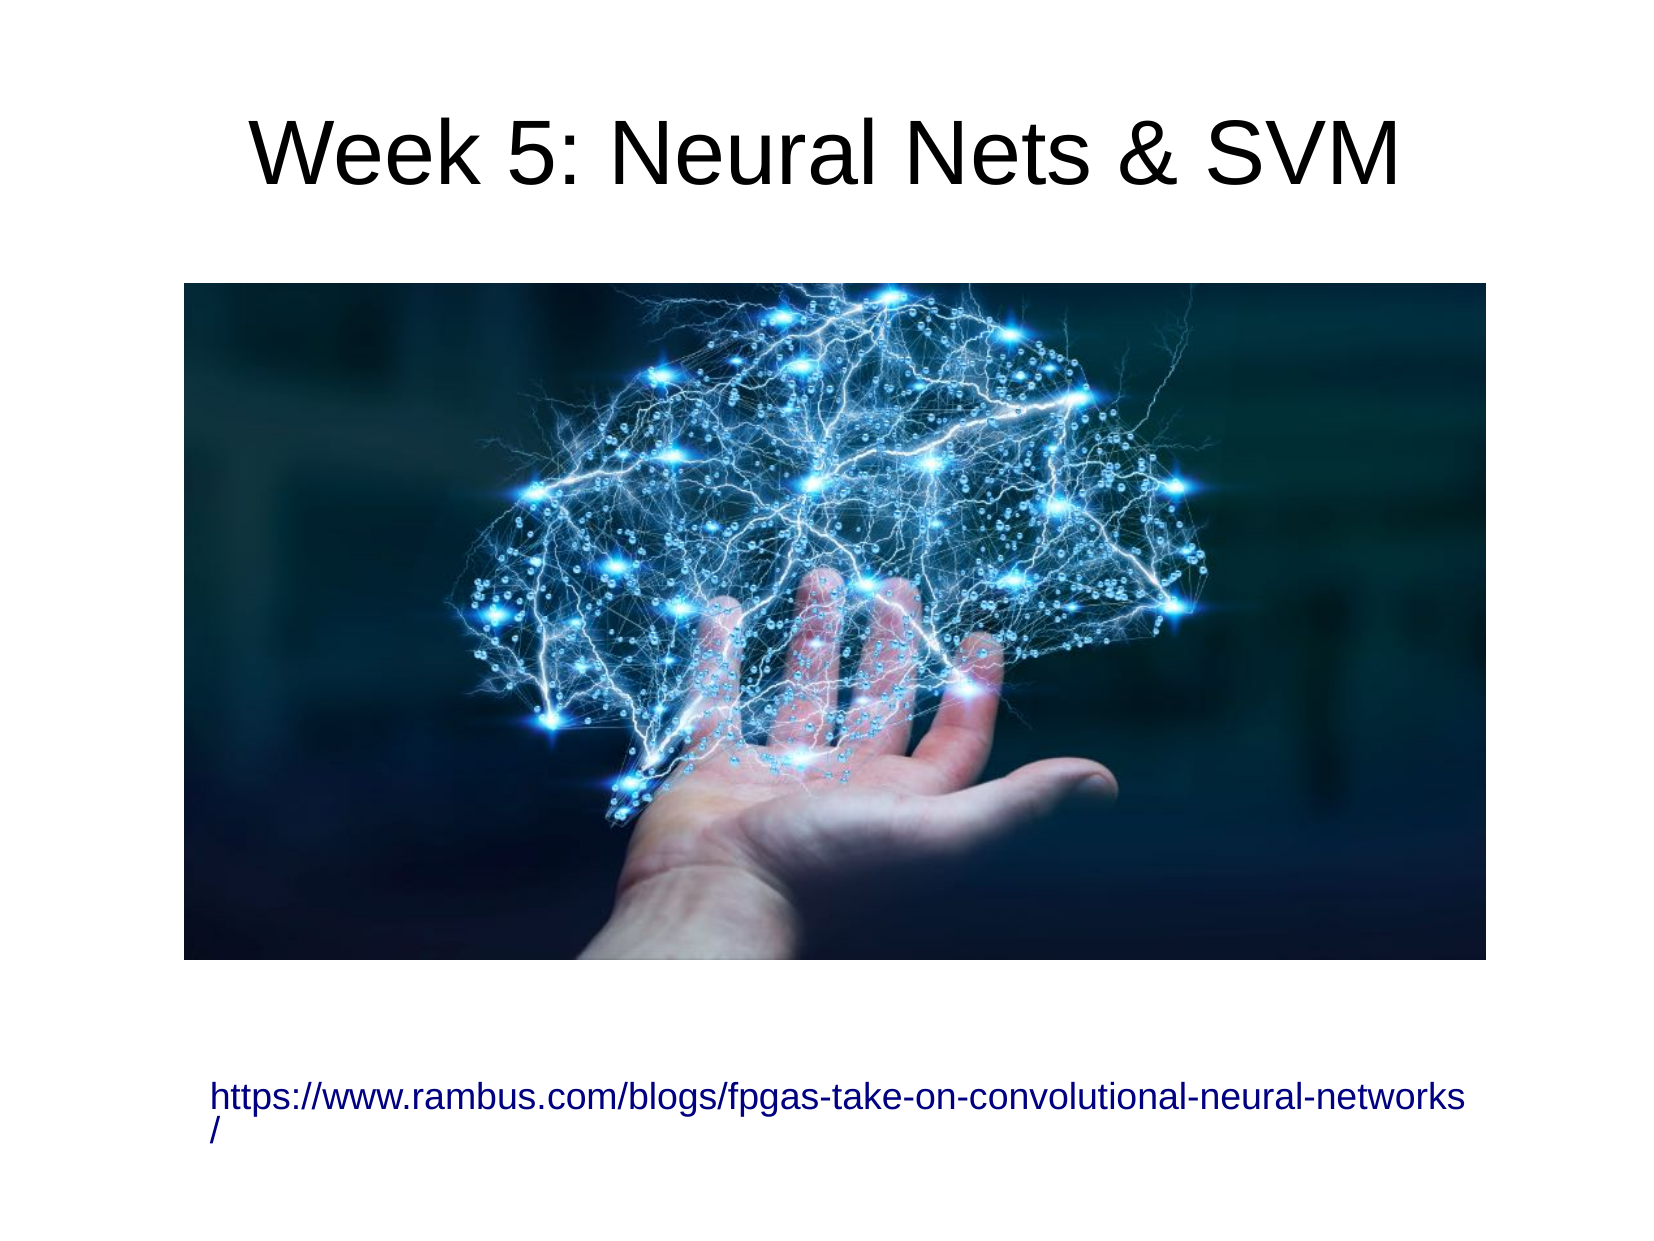

# Week 5: Neural Nets & SVM
https://www.rambus.com/blogs/fpgas-take-on-convolutional-neural-networks/